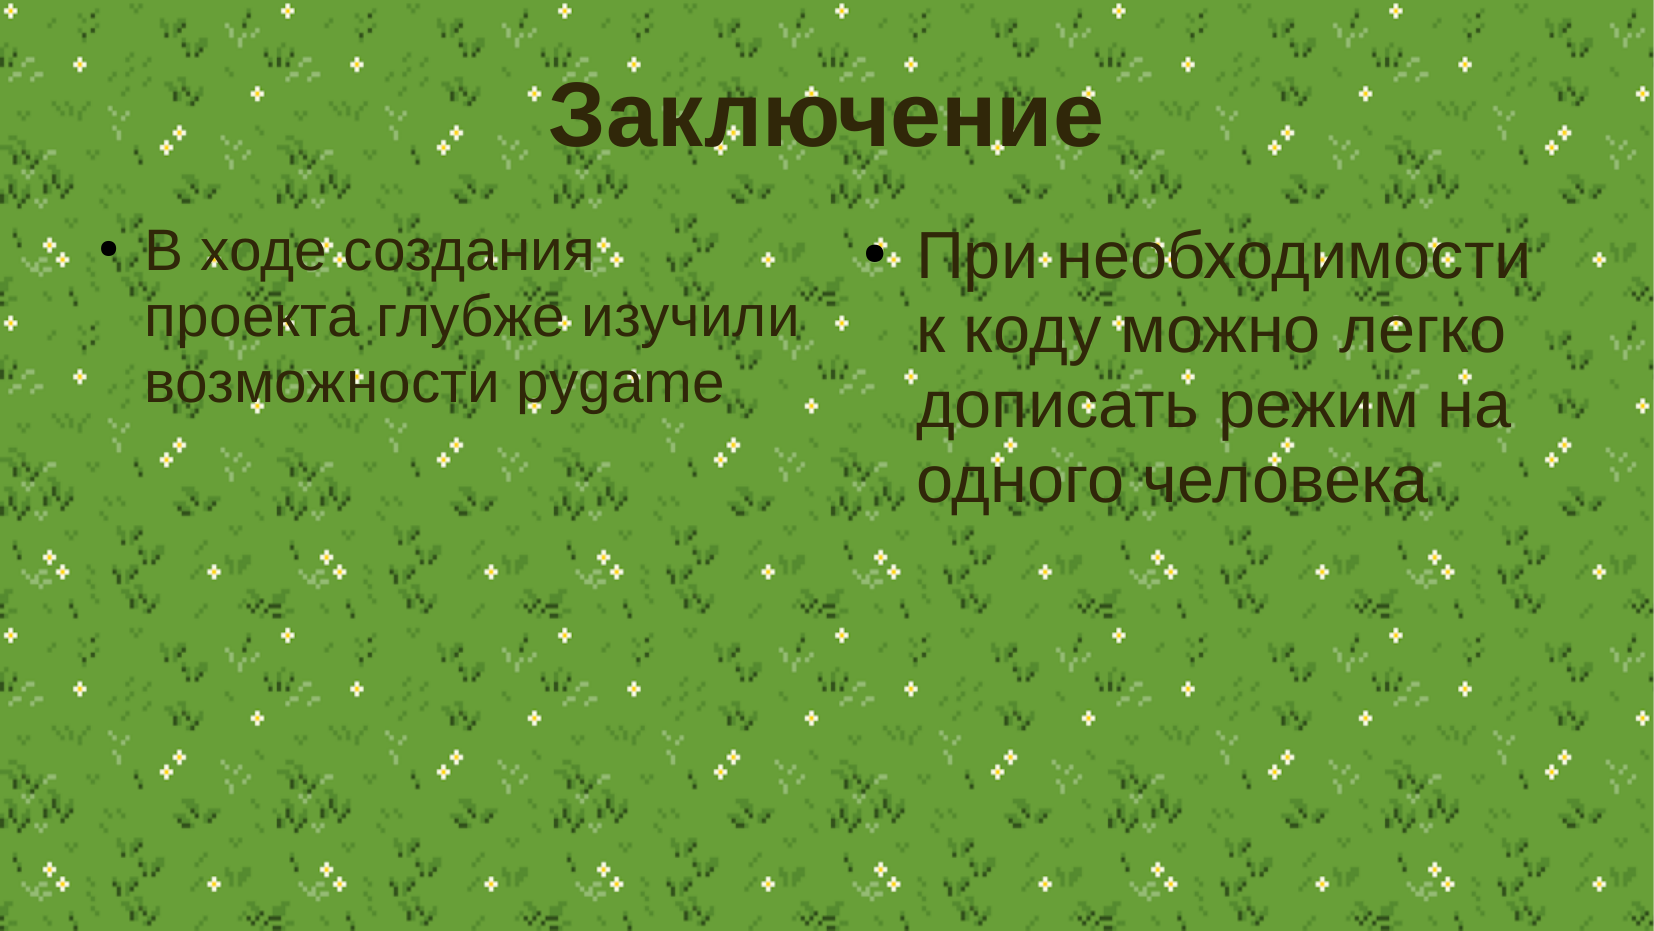

# Заключение
В ходе создания проекта глубже изучили возможности pygame
При необходимости к коду можно легко дописать режим на одного человека